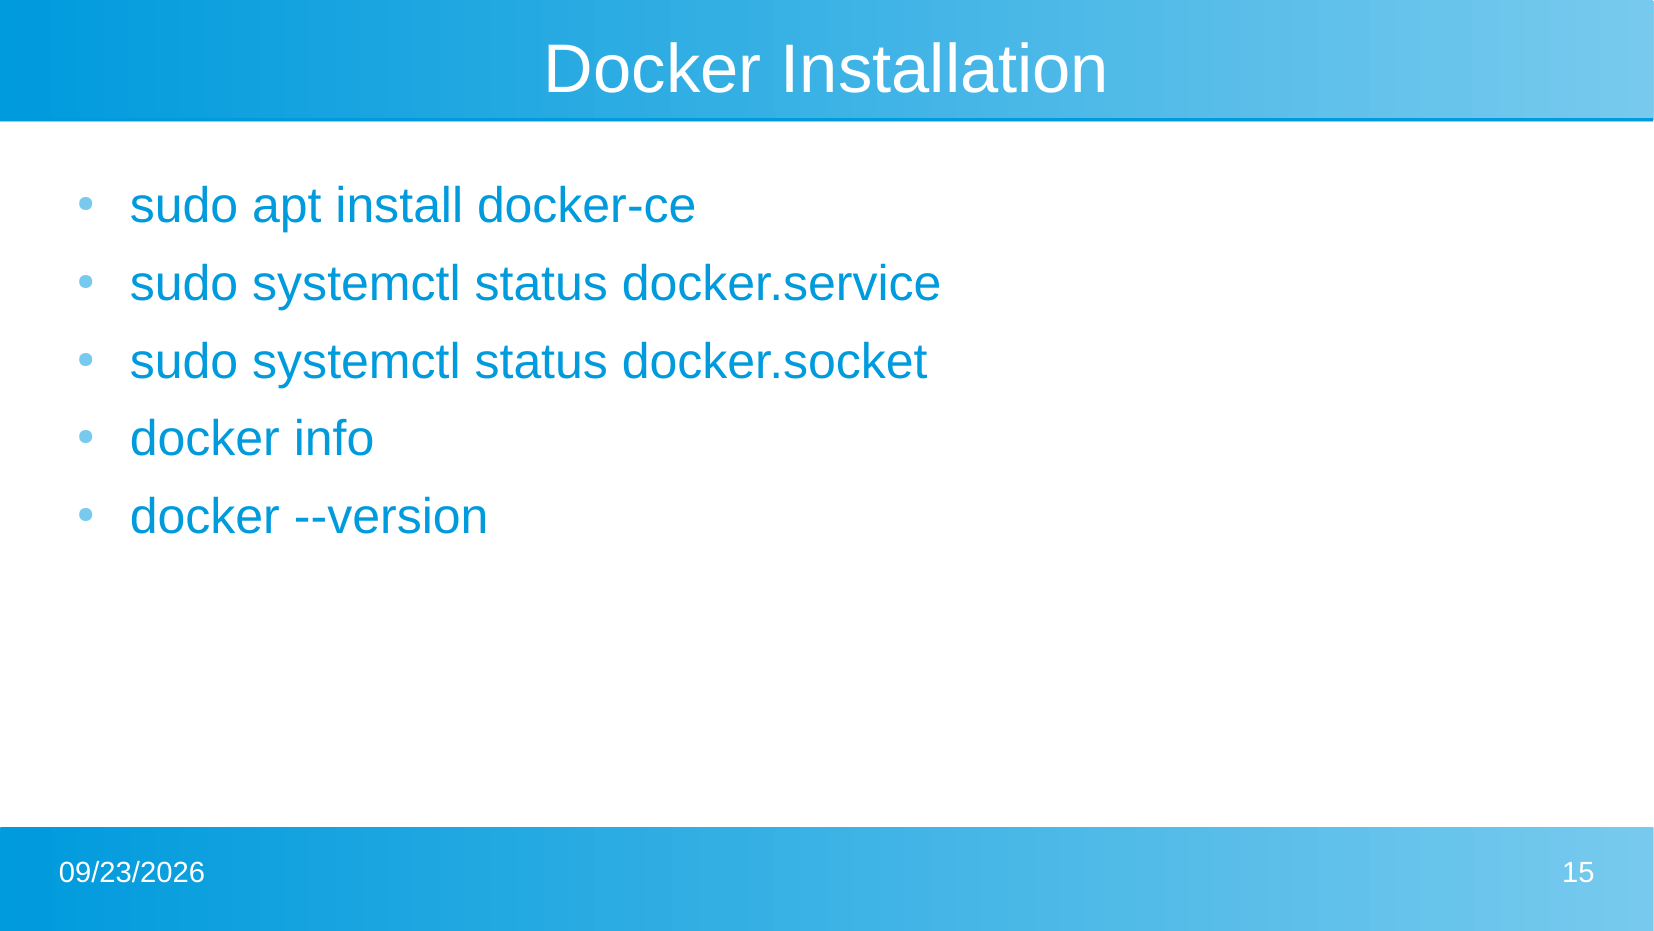

# Docker Installation
sudo apt install docker-ce
sudo systemctl status docker.service
sudo systemctl status docker.socket
docker info
docker --version
15